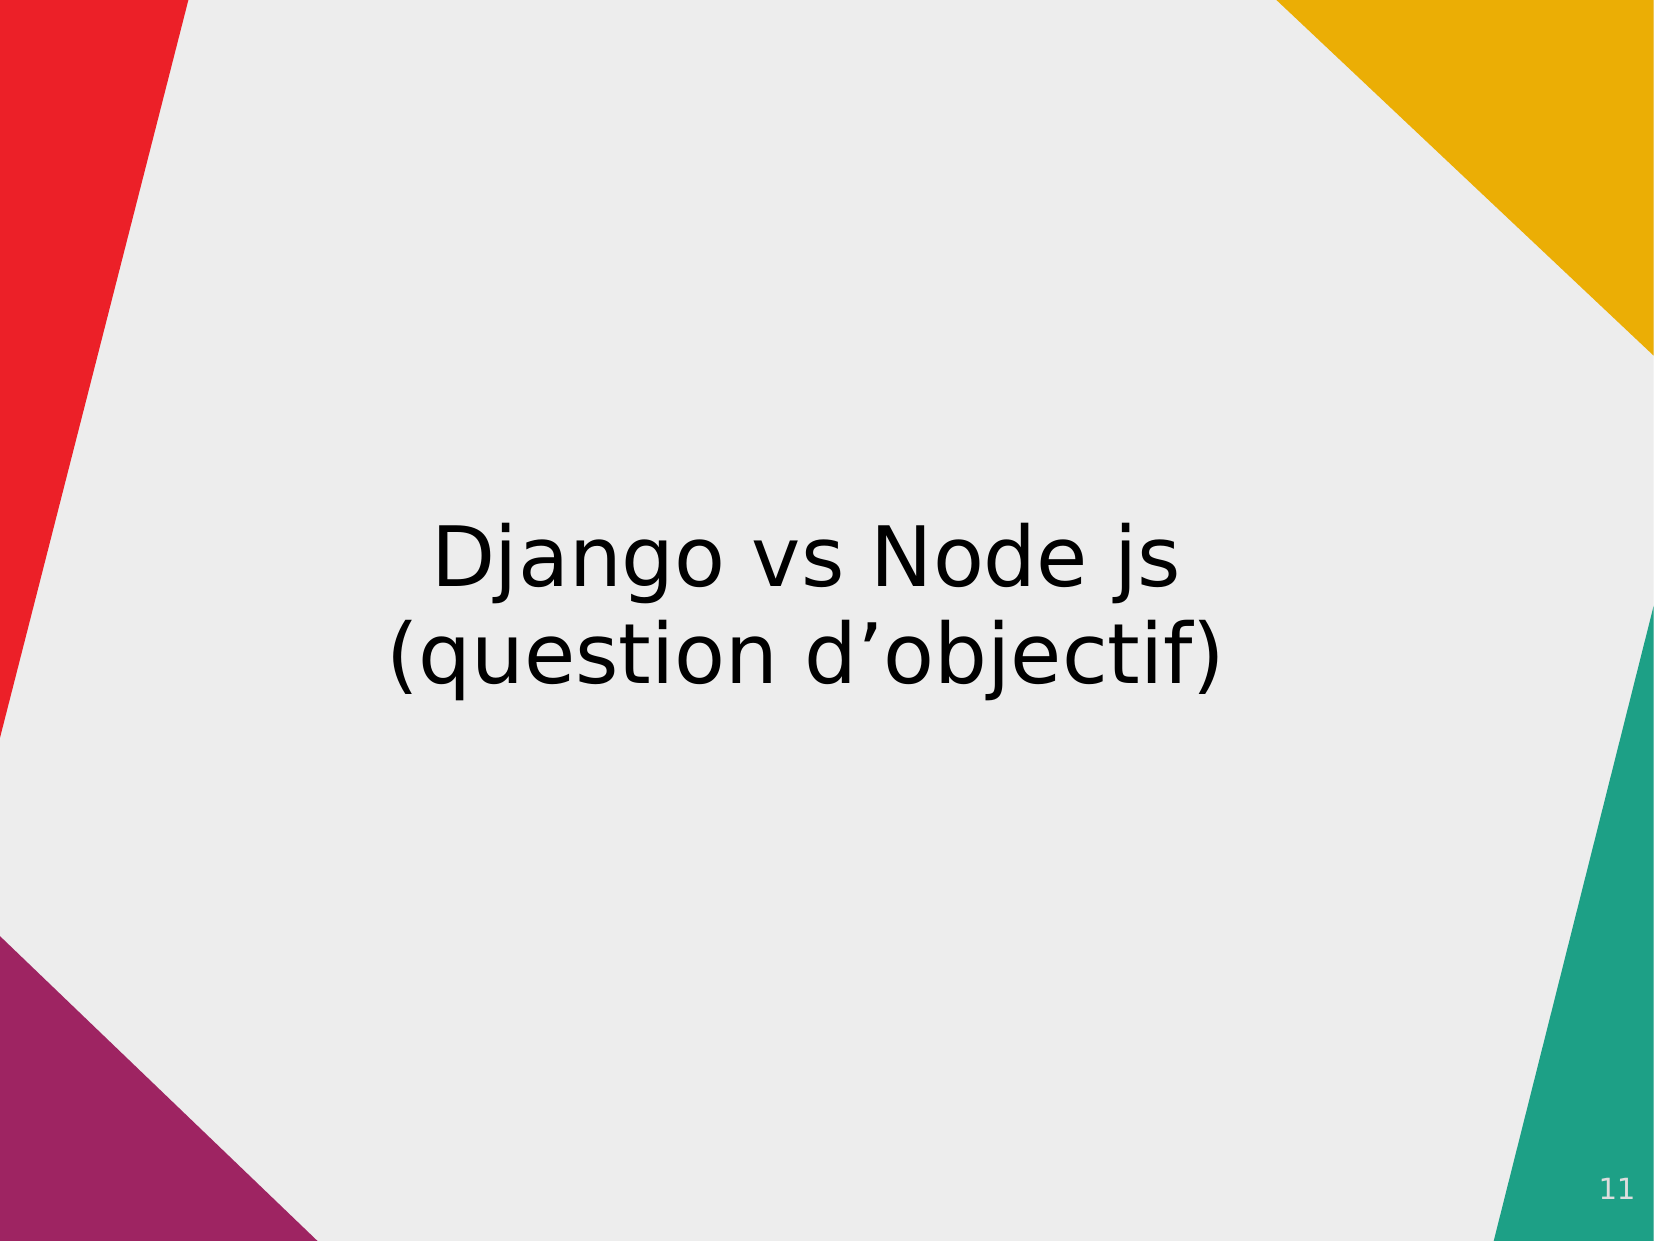

# Django vs Node js (question d’objectif)
11